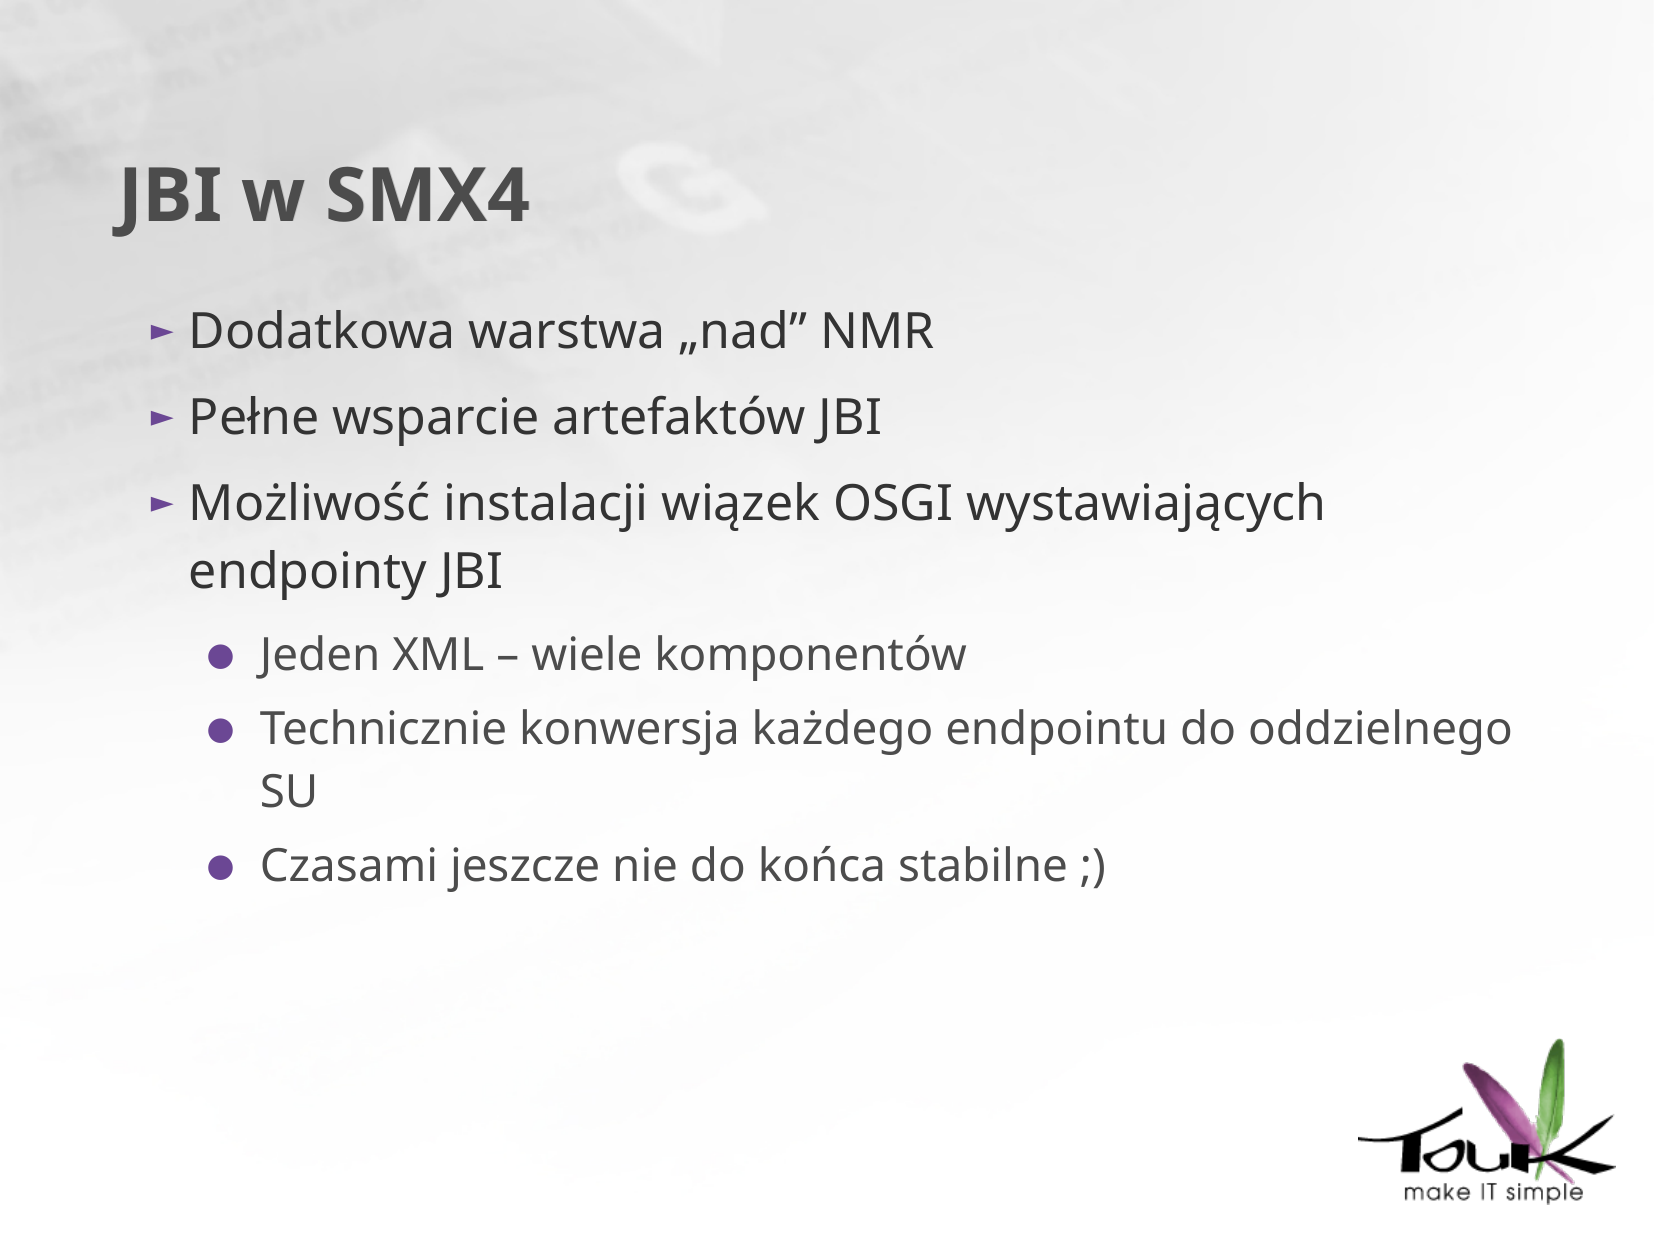

# JBI w SMX4
Dodatkowa warstwa „nad” NMR
Pełne wsparcie artefaktów JBI
Możliwość instalacji wiązek OSGI wystawiających endpointy JBI
Jeden XML – wiele komponentów
Technicznie konwersja każdego endpointu do oddzielnego SU
Czasami jeszcze nie do końca stabilne ;)